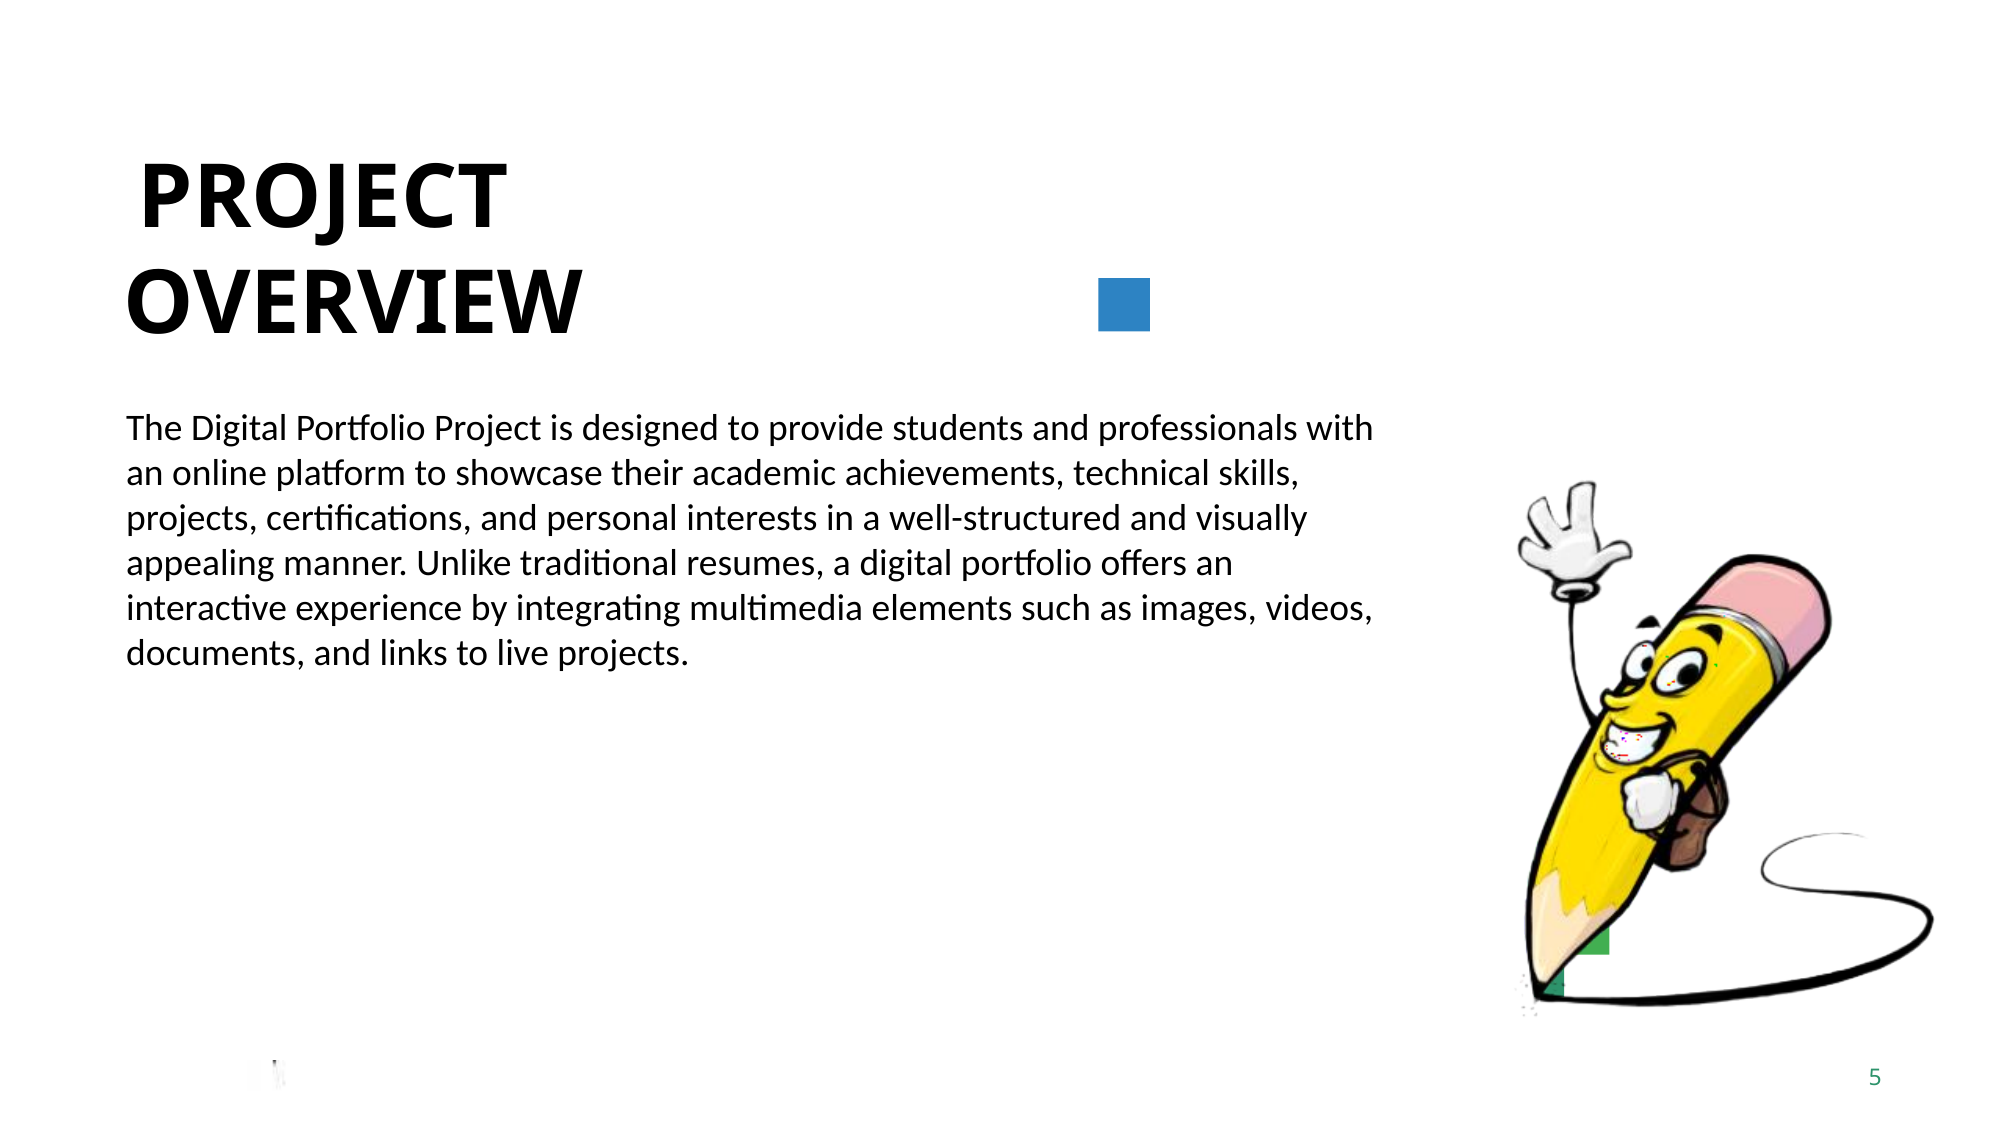

# PROJECT	OVERVIEW
The Digital Portfolio Project is designed to provide students and professionals with an online platform to showcase their academic achievements, technical skills, projects, certifications, and personal interests in a well-structured and visually appealing manner. Unlike traditional resumes, a digital portfolio offers an interactive experience by integrating multimedia elements such as images, videos, documents, and links to live projects.